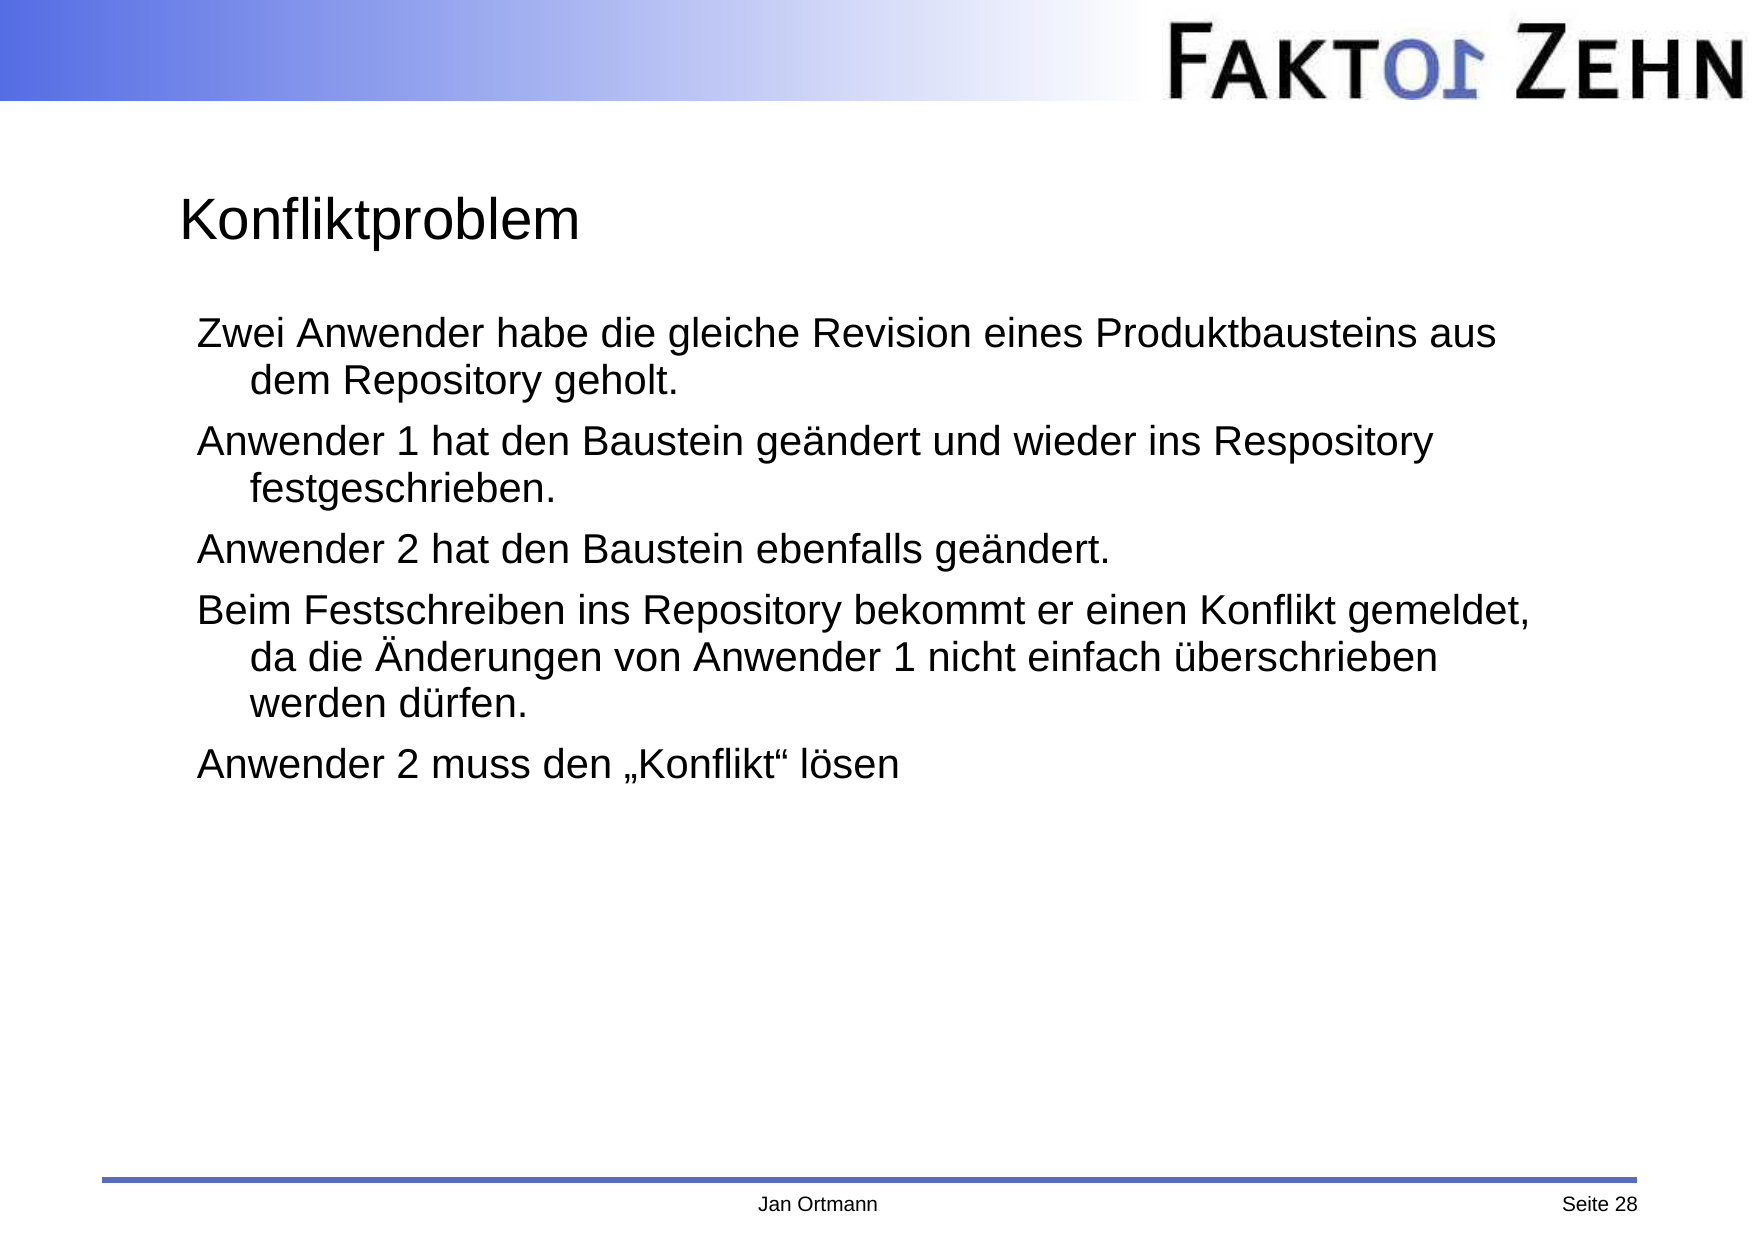

# Konfliktproblem
Zwei Anwender habe die gleiche Revision eines Produktbausteins aus dem Repository geholt.
Anwender 1 hat den Baustein geändert und wieder ins Respository festgeschrieben.
Anwender 2 hat den Baustein ebenfalls geändert.
Beim Festschreiben ins Repository bekommt er einen Konflikt gemeldet, da die Änderungen von Anwender 1 nicht einfach überschrieben werden dürfen.
Anwender 2 muss den „Konflikt“ lösen